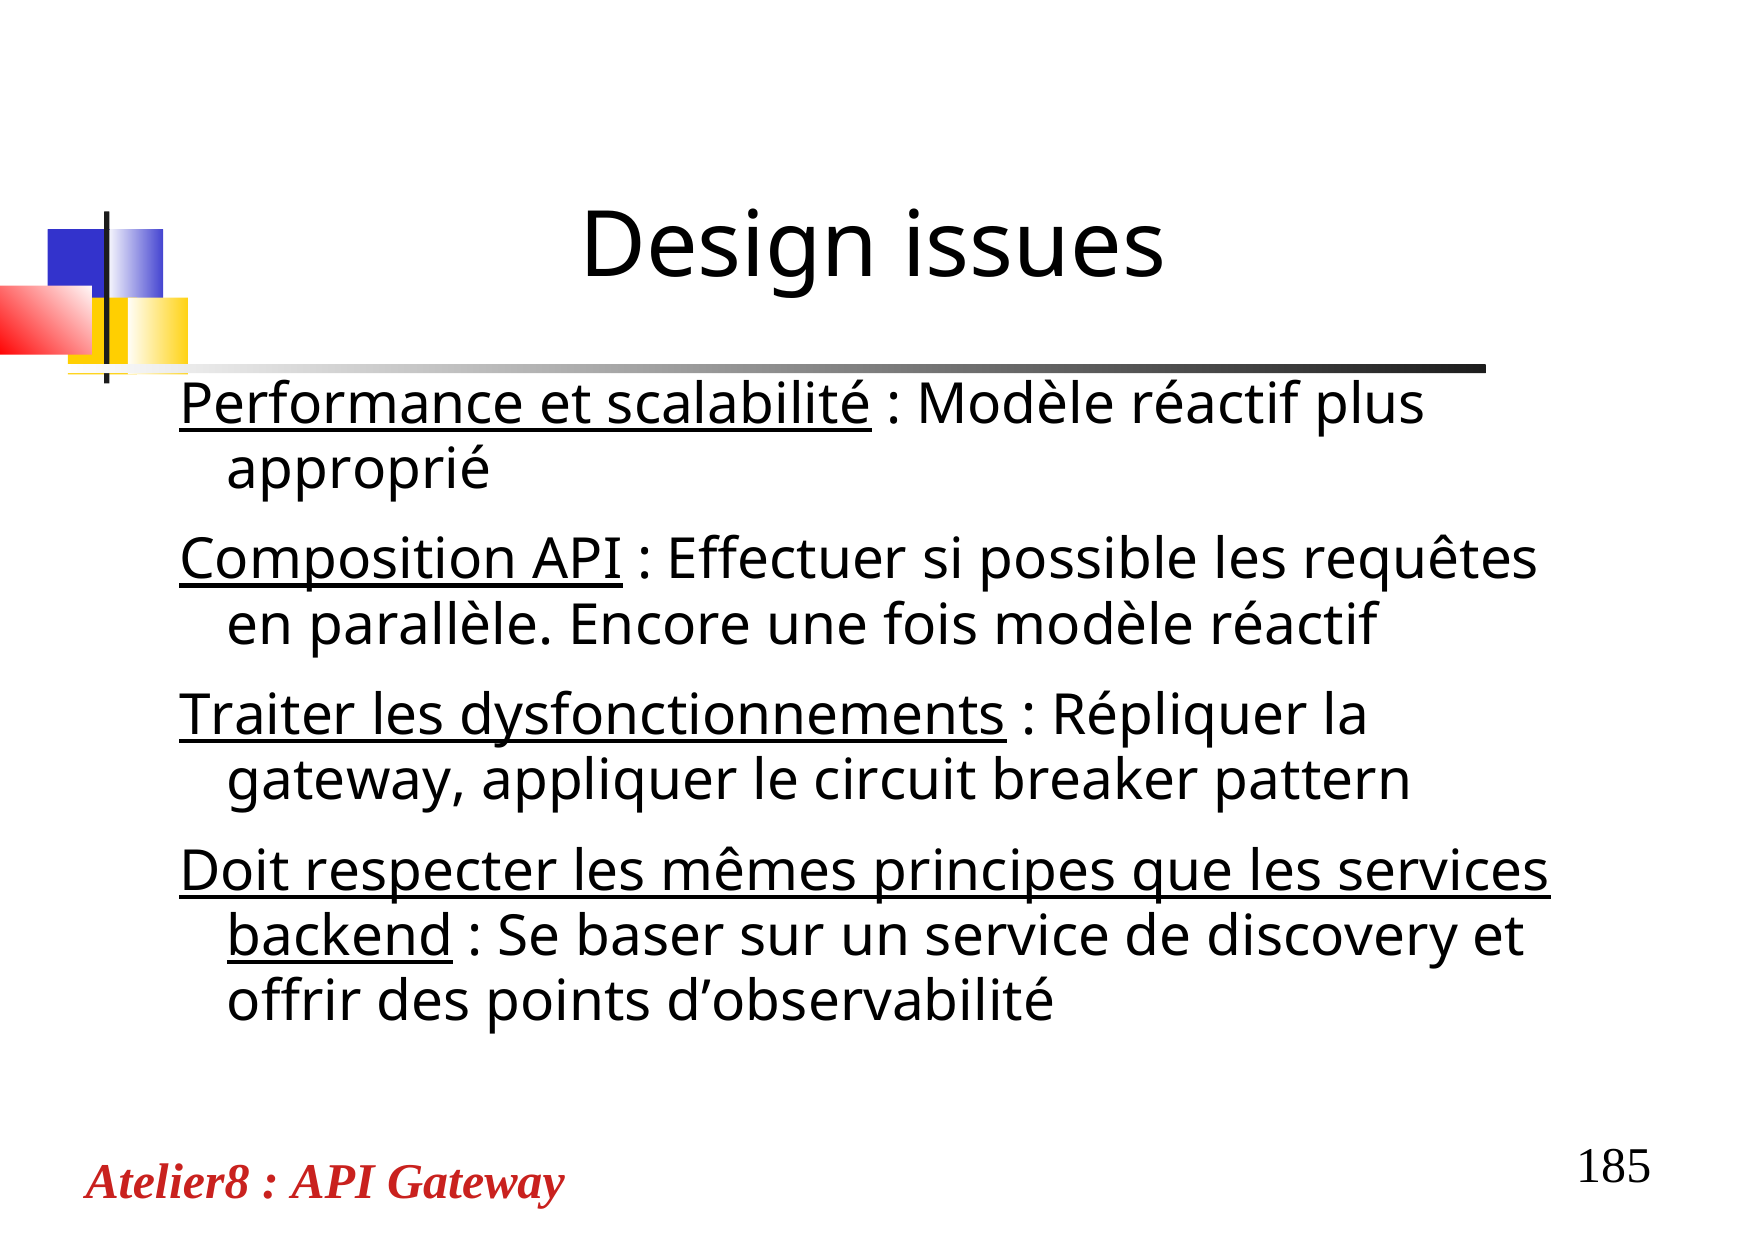

# Design issues
Performance et scalabilité : Modèle réactif plus approprié
Composition API : Effectuer si possible les requêtes en parallèle. Encore une fois modèle réactif
Traiter les dysfonctionnements : Répliquer la gateway, appliquer le circuit breaker pattern
Doit respecter les mêmes principes que les services backend : Se baser sur un service de discovery et offrir des points d’observabilité
Atelier8 : API Gateway